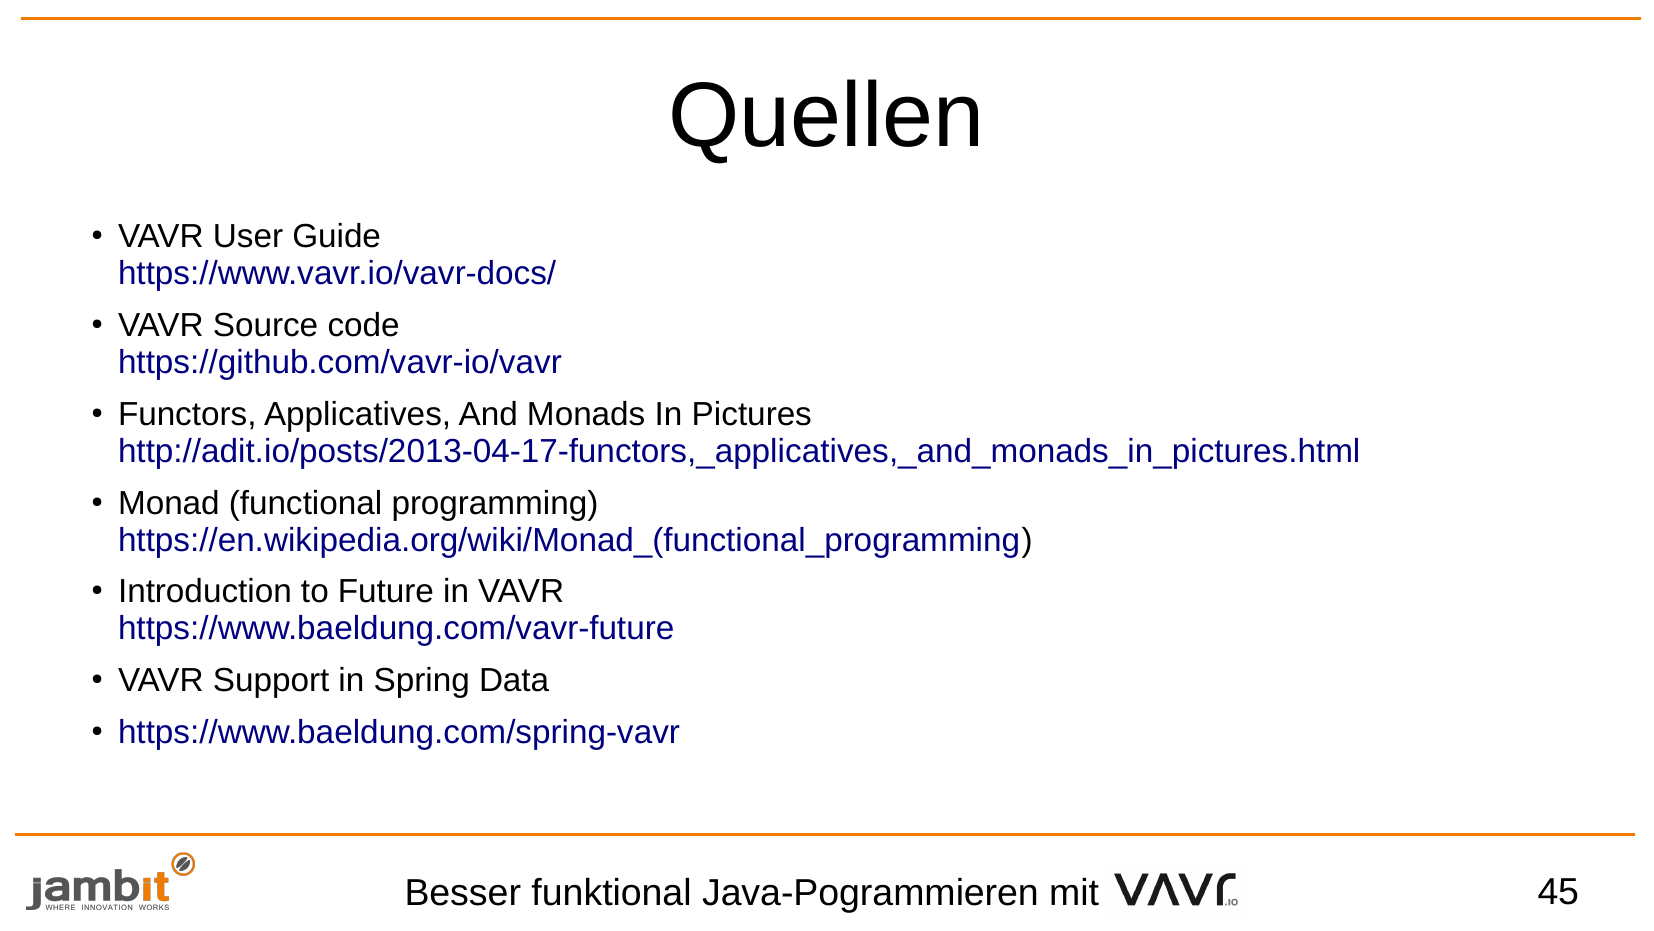

# Quellen
VAVR User Guide
https://www.vavr.io/vavr-docs/
VAVR Source code
https://github.com/vavr-io/vavr
Functors, Applicatives, And Monads In Pictures
http://adit.io/posts/2013-04-17-functors,_applicatives,_and_monads_in_pictures.html
Monad (functional programming)
https://en.wikipedia.org/wiki/Monad_(functional_programming)
Introduction to Future in VAVR
https://www.baeldung.com/vavr-future
VAVR Support in Spring Data
https://www.baeldung.com/spring-vavr